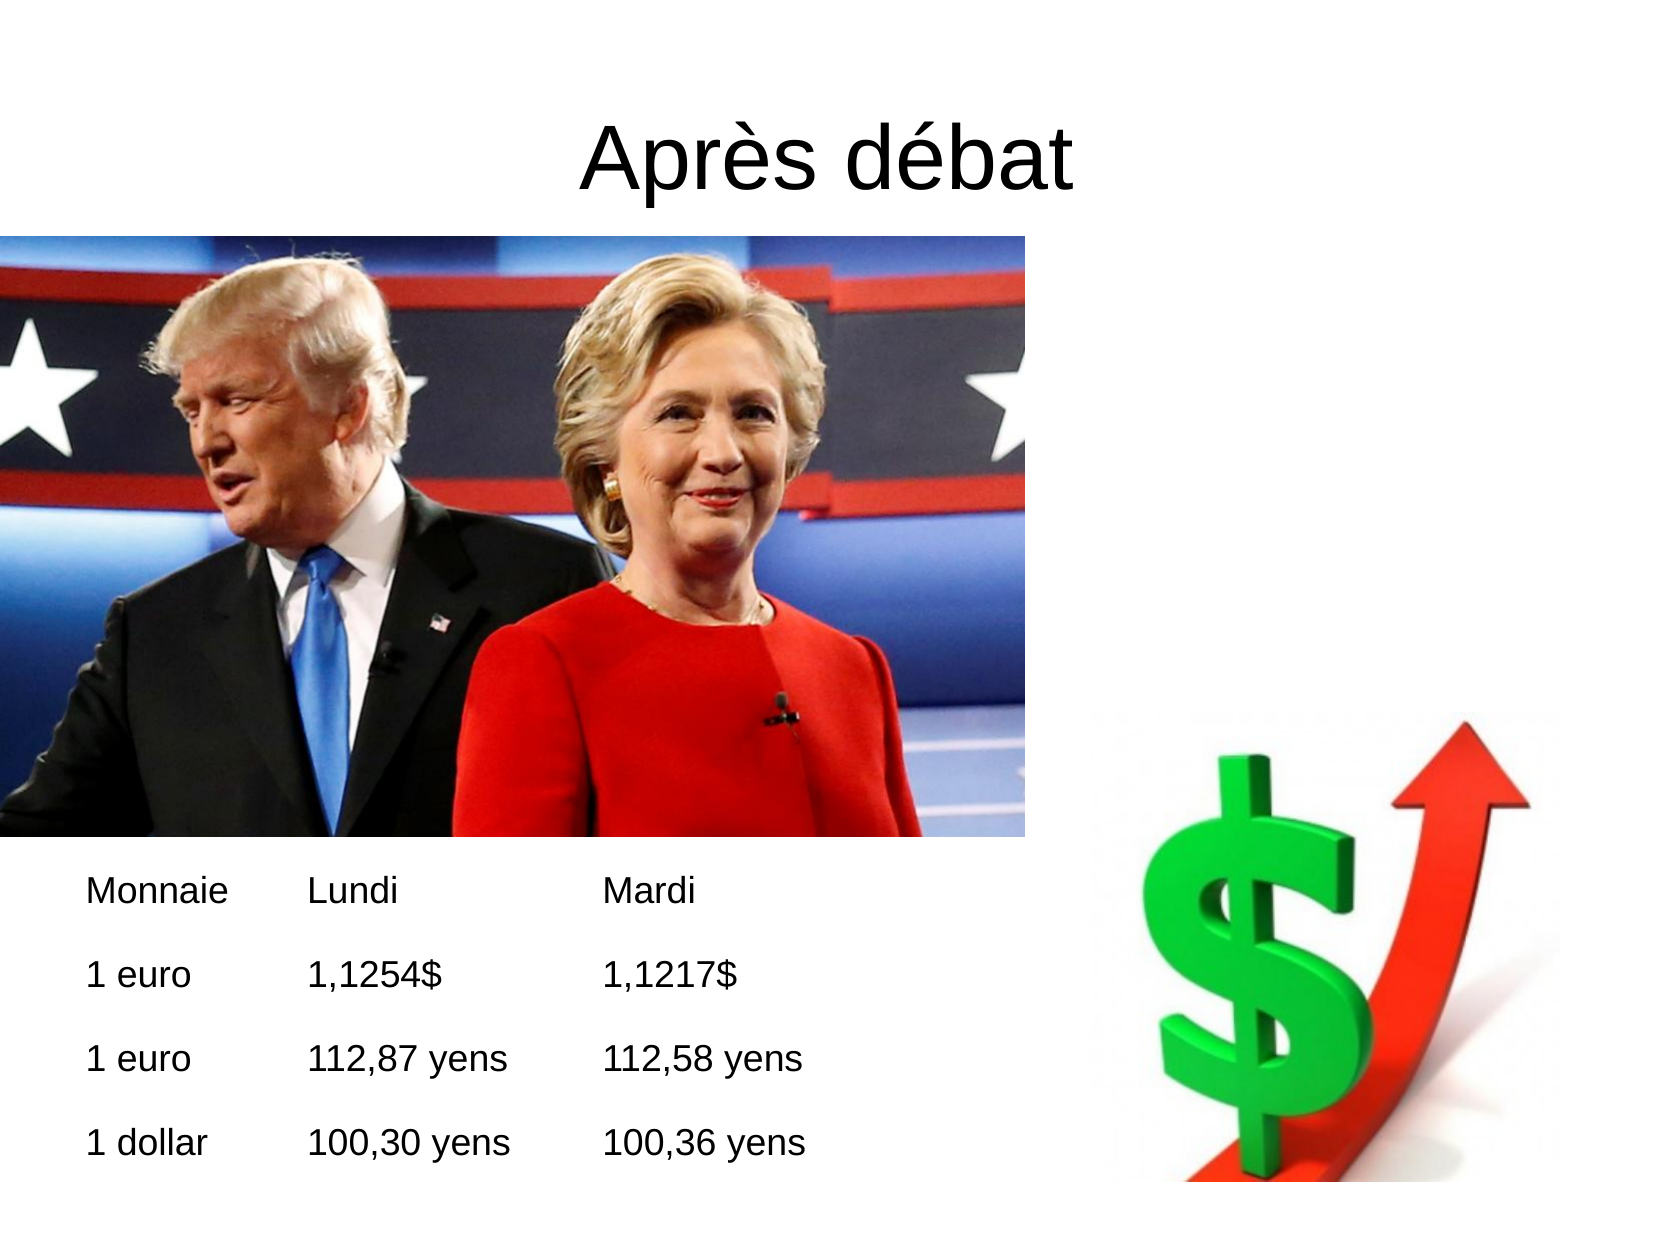

# Après débat
Monnaie		Lundi			Mardi
1 euro		1,1254$			1,1217$
1 euro		112,87 yens		112,58 yens
1 dollar		100,30 yens		100,36 yens